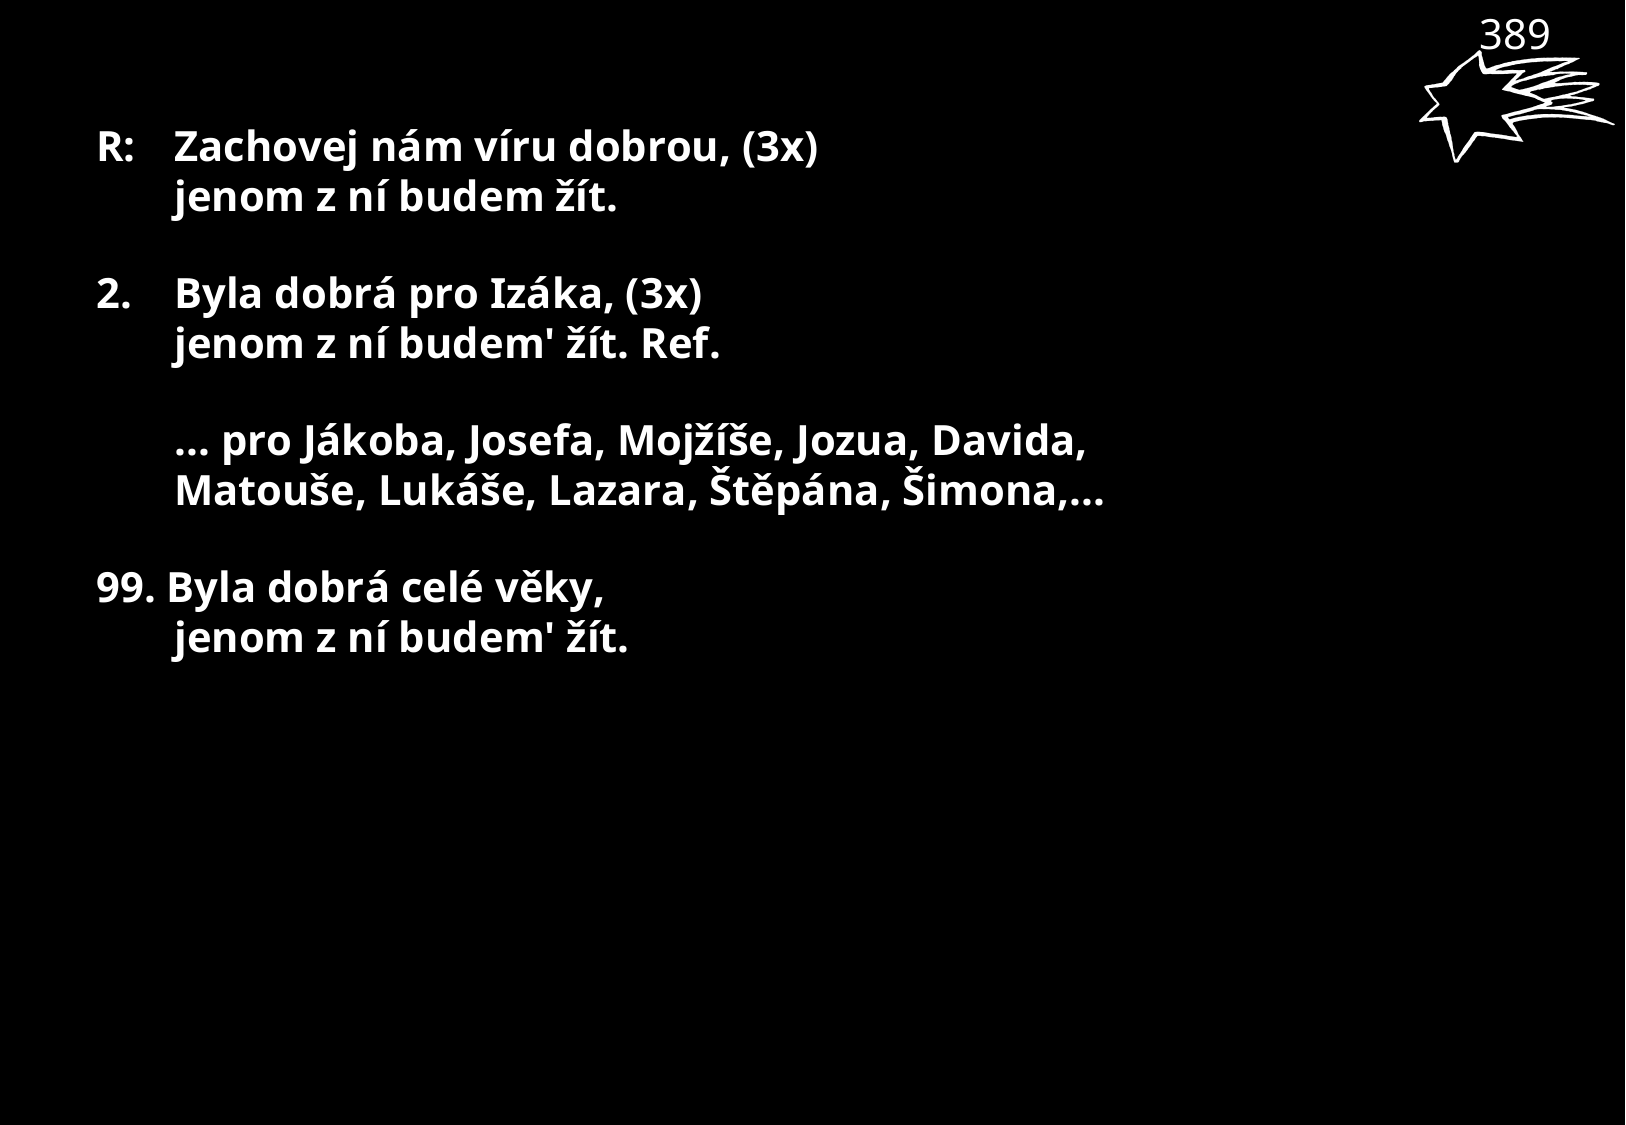

389
# R: 	Zachovej nám víru dobrou, (3x) jenom z ní budem žít.
2.	Byla dobrá pro Izáka, (3x)
jenom z ní budem' žít. Ref.
	... pro Jákoba, Josefa, Mojžíše, Jozua, Davida,
Matouše, Lukáše, Lazara, Štěpána, Šimona,...
99. Byla dobrá celé věky,
jenom z ní budem' žít.